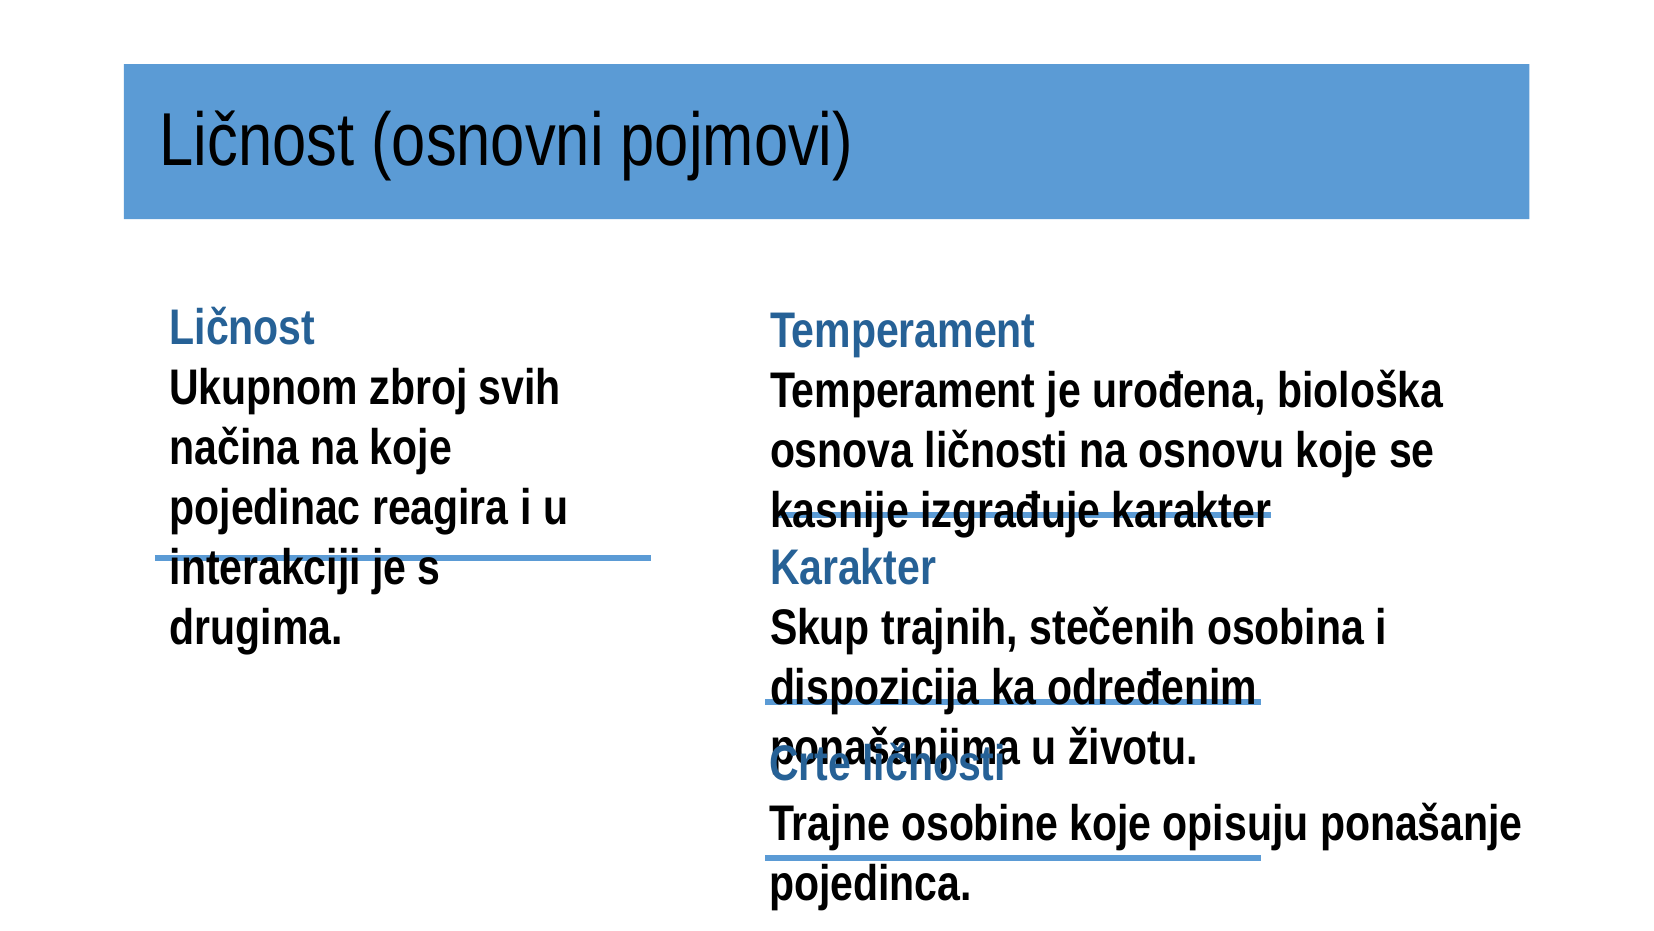

# Ličnost (osnovni pojmovi)
Ličnost
Ukupnom zbroj svih načina na koje pojedinac reagira i u interakciji je s drugima.
Temperament
Temperament je urođena, biološka osnova ličnosti na osnovu koje se kasnije izgrađuje karakter
Karakter
Skup trajnih, stečenih osobina i dispozicija ka određenim ponašanjima u životu.
Crte ličnosti
Trajne osobine koje opisuju ponašanje pojedinca.